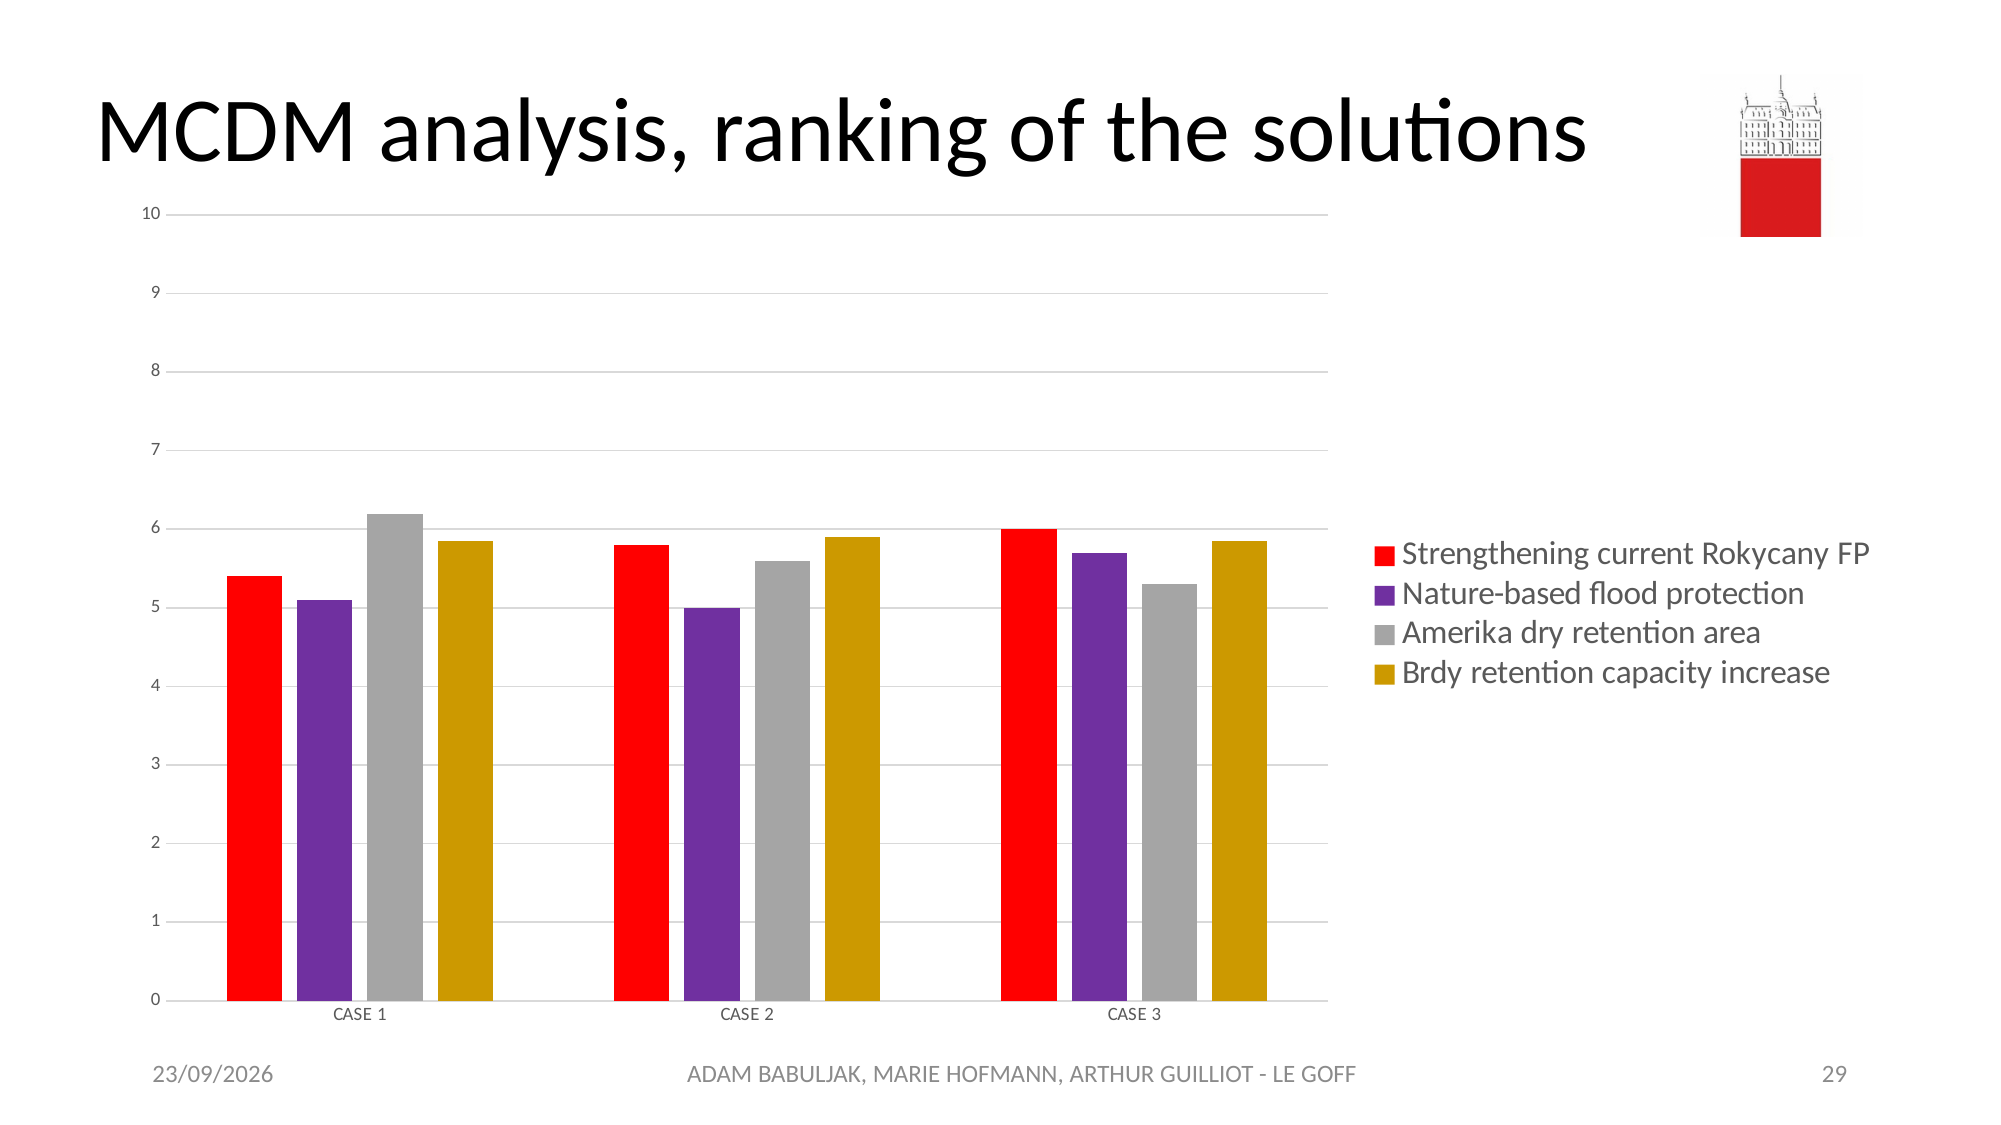

MCDM analysis, ranking of the solutions
### Chart
| Category | Strengthening current Rokycany FP | Nature-based flood protection | Amerika dry retention area | Brdy retention capacity increase |
|---|---|---|---|---|
| CASE 1 | 5.4 | 5.1 | 6.2 | 5.85 |
| CASE 2 | 5.8 | 5.0 | 5.6 | 5.9 |
| CASE 3 | 6.0 | 5.7 | 5.3 | 5.85 |
ADAM BABULJAK, MARIE HOFMANN, ARTHUR GUILLIOT - LE GOFF